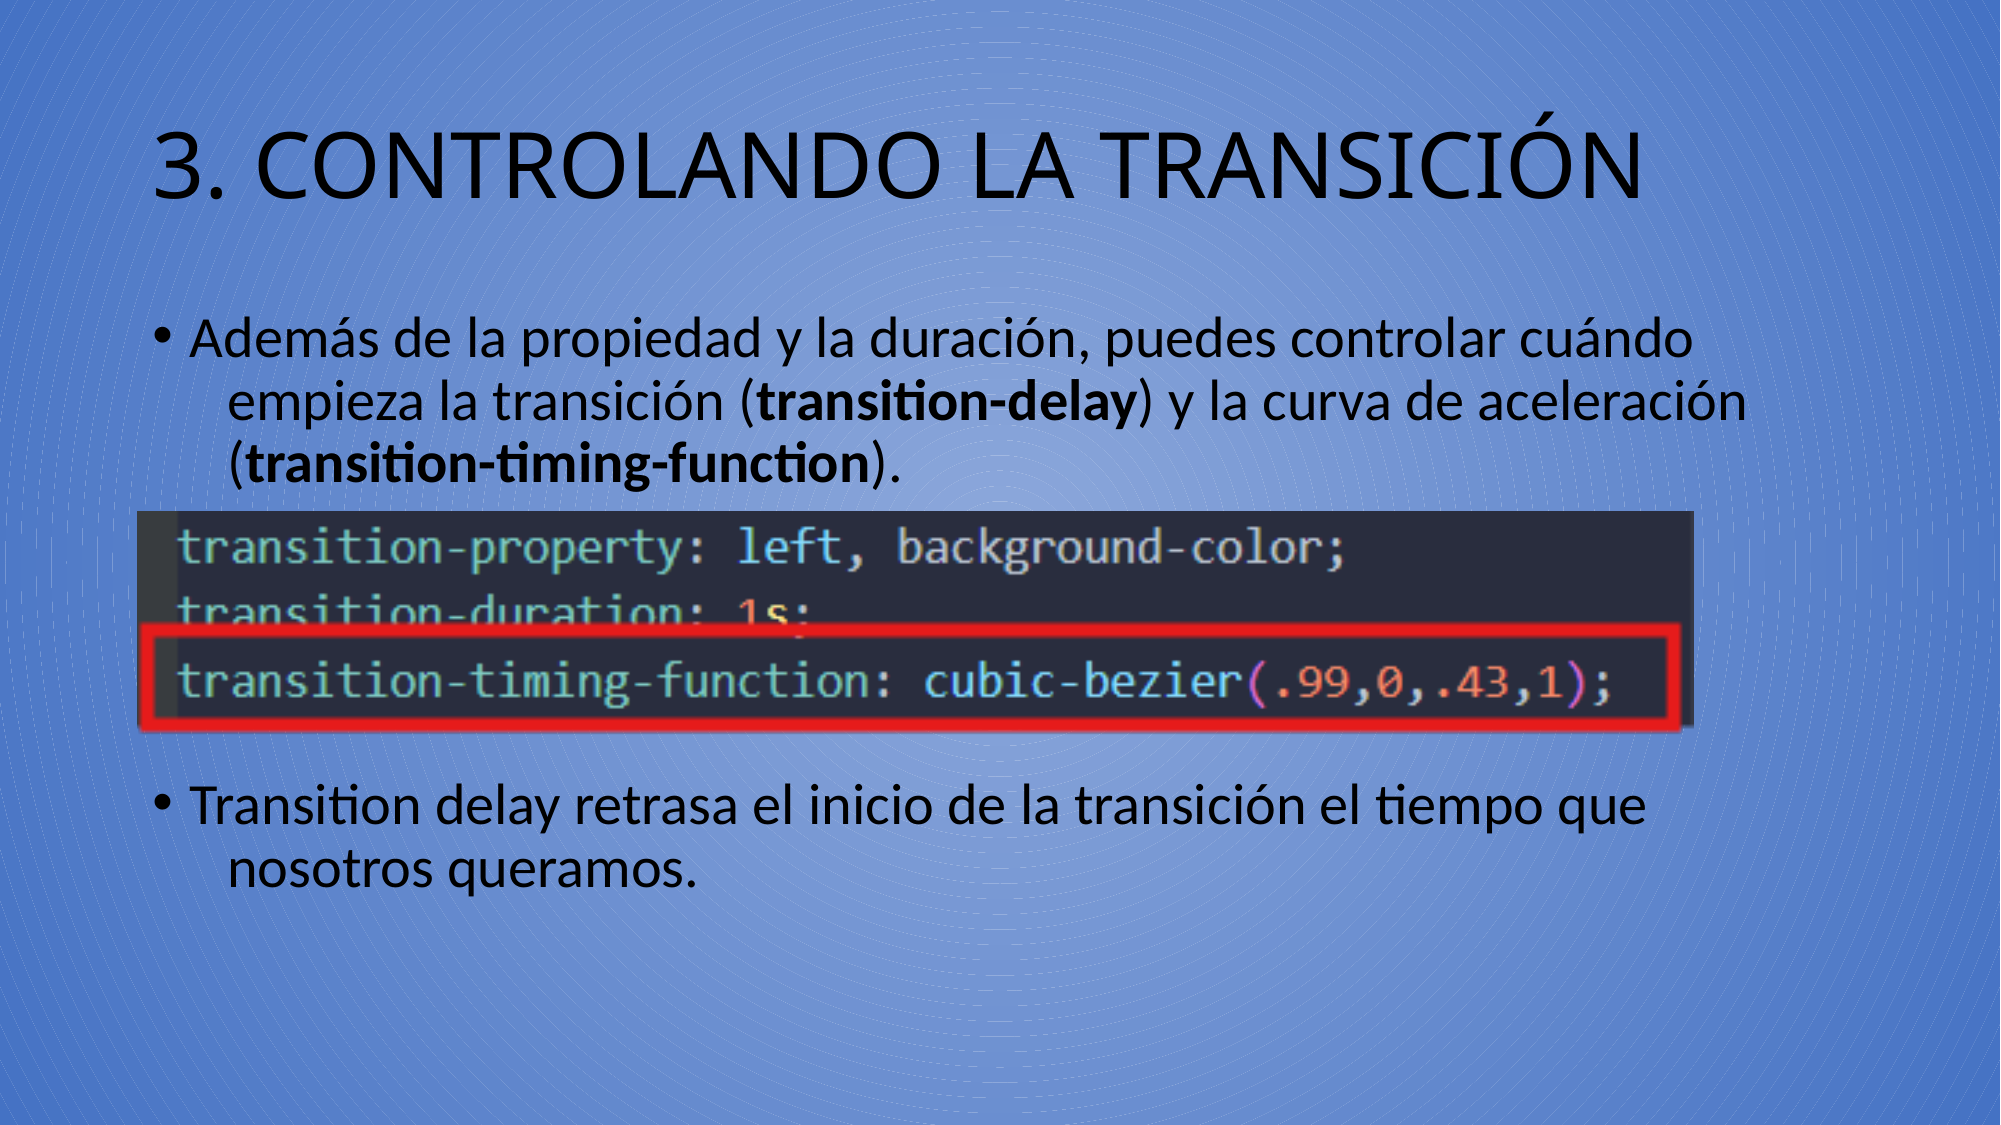

# 3. CONTROLANDO LA TRANSICIÓN
Además de la propiedad y la duración, puedes controlar cuándo empieza la transición (transition-delay) y la curva de aceleración (transition-timing-function).
Transition delay retrasa el inicio de la transición el tiempo que nosotros queramos.